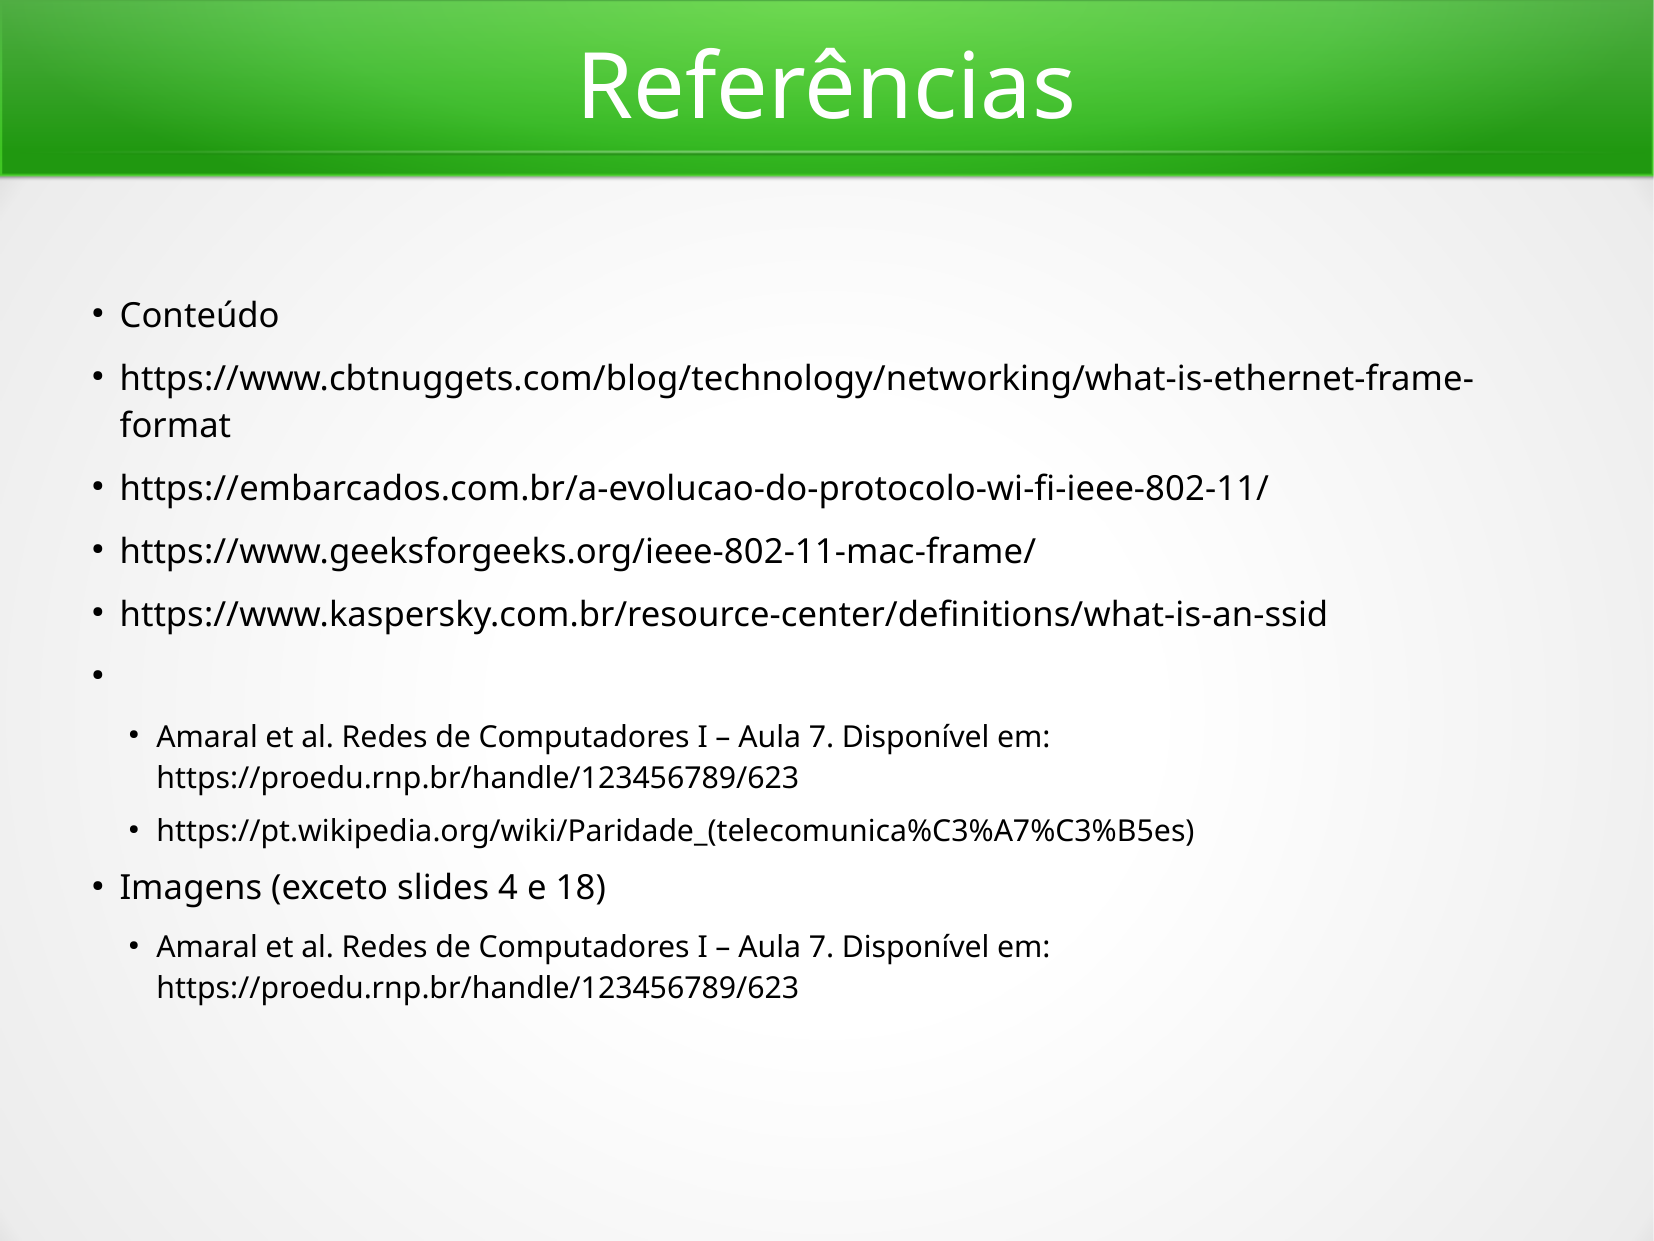

# Referências
Conteúdo
https://www.cbtnuggets.com/blog/technology/networking/what-is-ethernet-frame-format
https://embarcados.com.br/a-evolucao-do-protocolo-wi-fi-ieee-802-11/
https://www.geeksforgeeks.org/ieee-802-11-mac-frame/
https://www.kaspersky.com.br/resource-center/definitions/what-is-an-ssid
Amaral et al. Redes de Computadores I – Aula 7. Disponível em: https://proedu.rnp.br/handle/123456789/623
https://pt.wikipedia.org/wiki/Paridade_(telecomunica%C3%A7%C3%B5es)
Imagens (exceto slides 4 e 18)
Amaral et al. Redes de Computadores I – Aula 7. Disponível em: https://proedu.rnp.br/handle/123456789/623